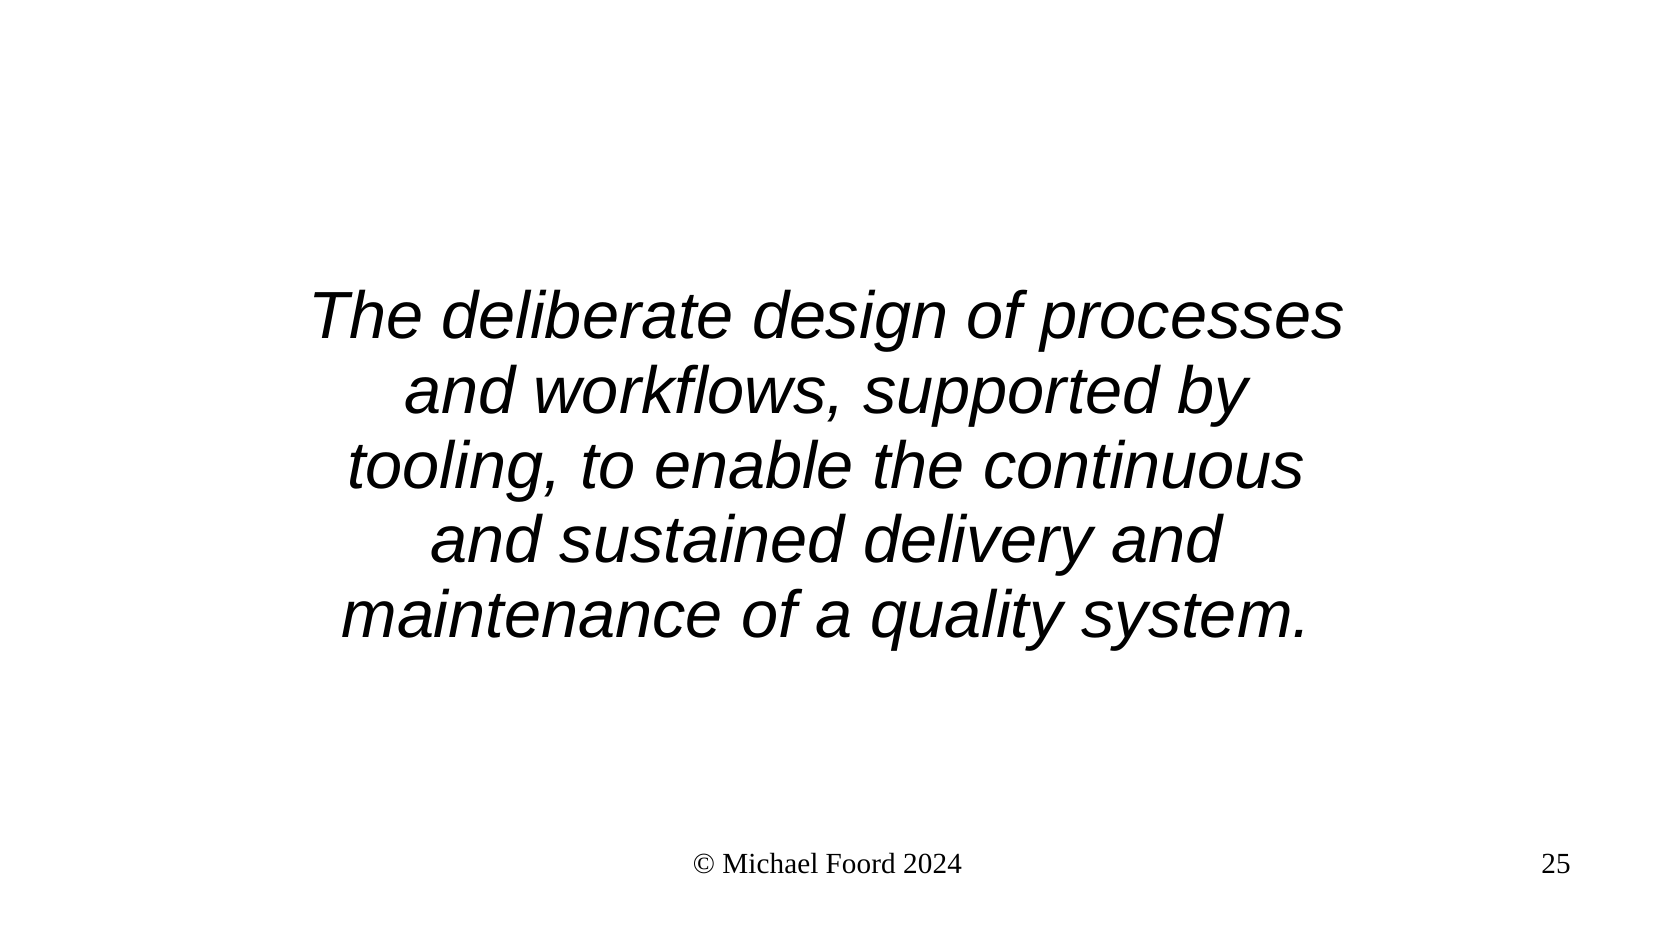

The deliberate design of processes and workflows, supported by tooling, to enable the continuous and sustained delivery and maintenance of a quality system.
© Michael Foord 2024
25